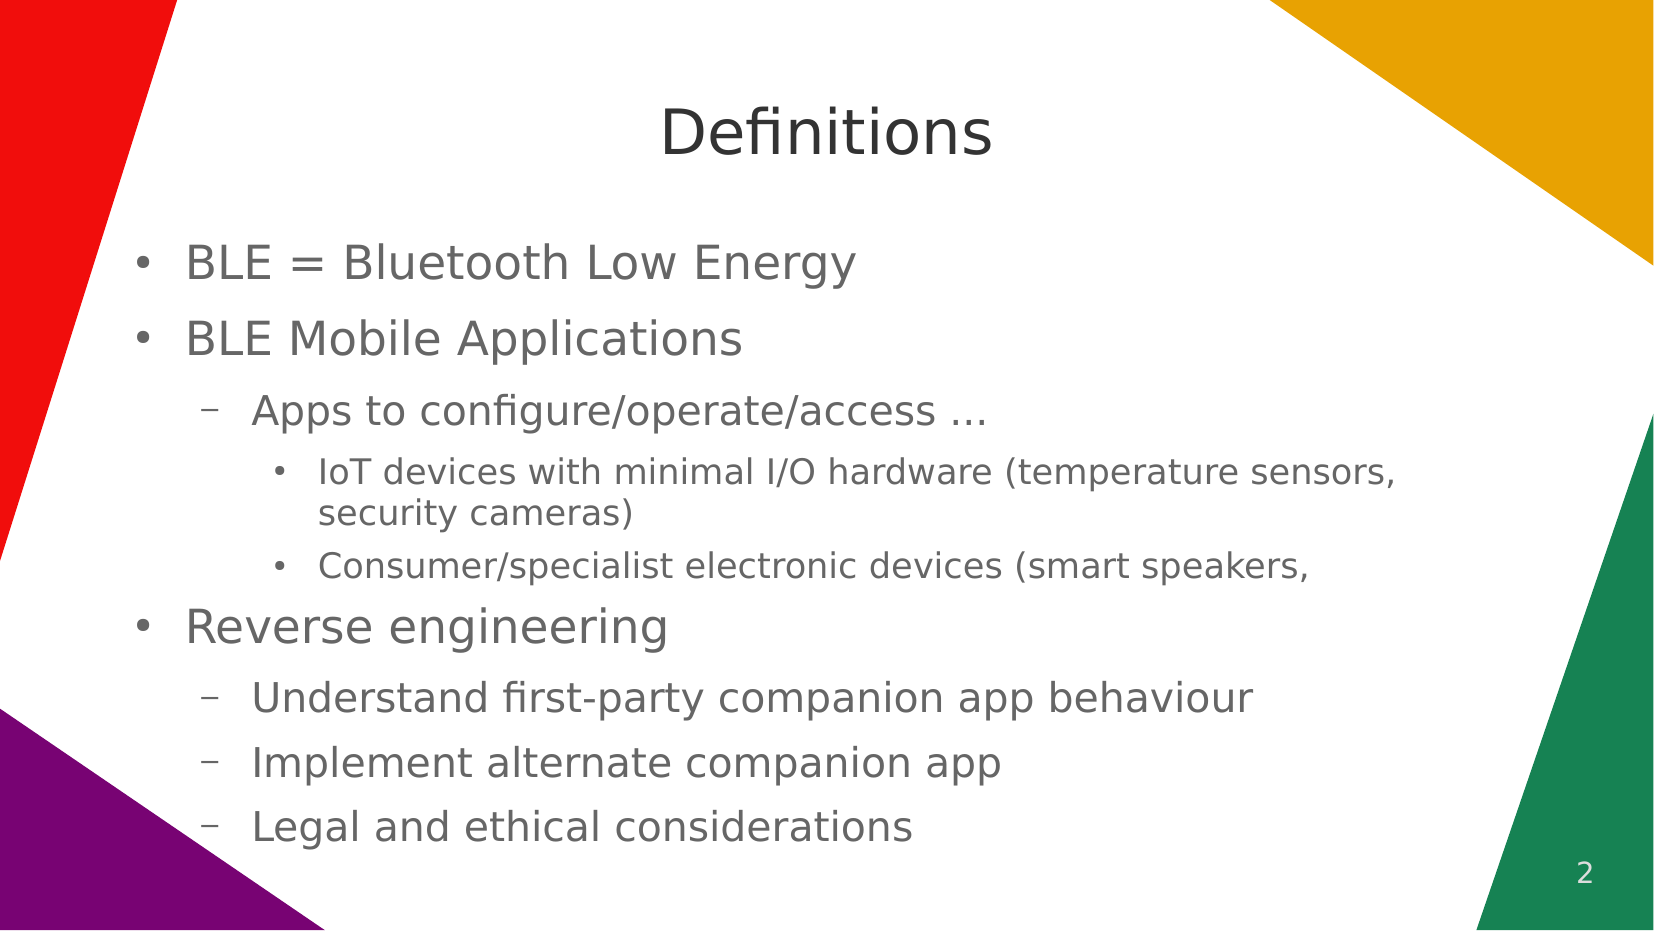

# Definitions
BLE = Bluetooth Low Energy
BLE Mobile Applications
Apps to configure/operate/access ...
IoT devices with minimal I/O hardware (temperature sensors, security cameras)
Consumer/specialist electronic devices (smart speakers,
Reverse engineering
Understand first-party companion app behaviour
Implement alternate companion app
Legal and ethical considerations
2